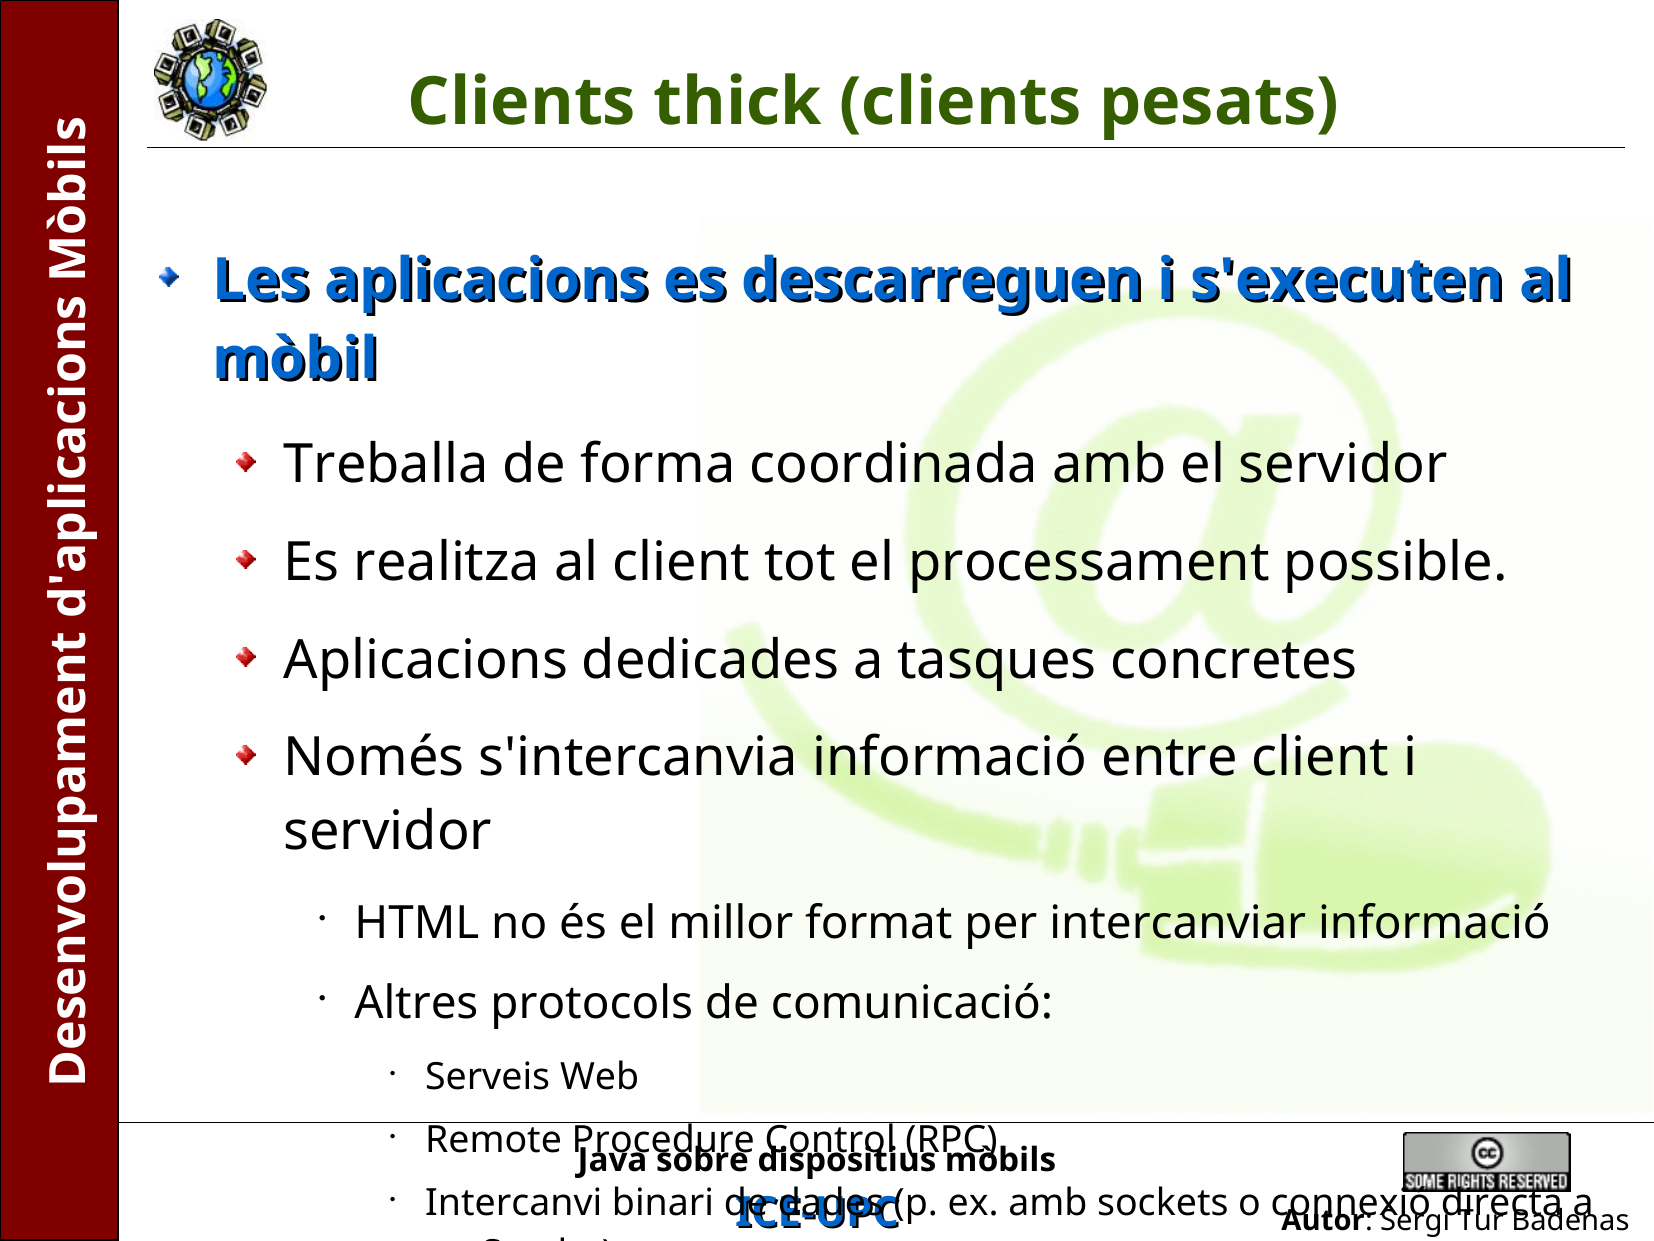

# Clients thick (clients pesats)
Les aplicacions es descarreguen i s'executen al mòbil
Treballa de forma coordinada amb el servidor
Es realitza al client tot el processament possible.
Aplicacions dedicades a tasques concretes
Només s'intercanvia informació entre client i servidor
HTML no és el millor format per intercanviar informació
Altres protocols de comunicació:
Serveis Web
Remote Procedure Control (RPC)
Intercanvi binari de dades (p. ex. amb sockets o connexió directa a un Servlet)